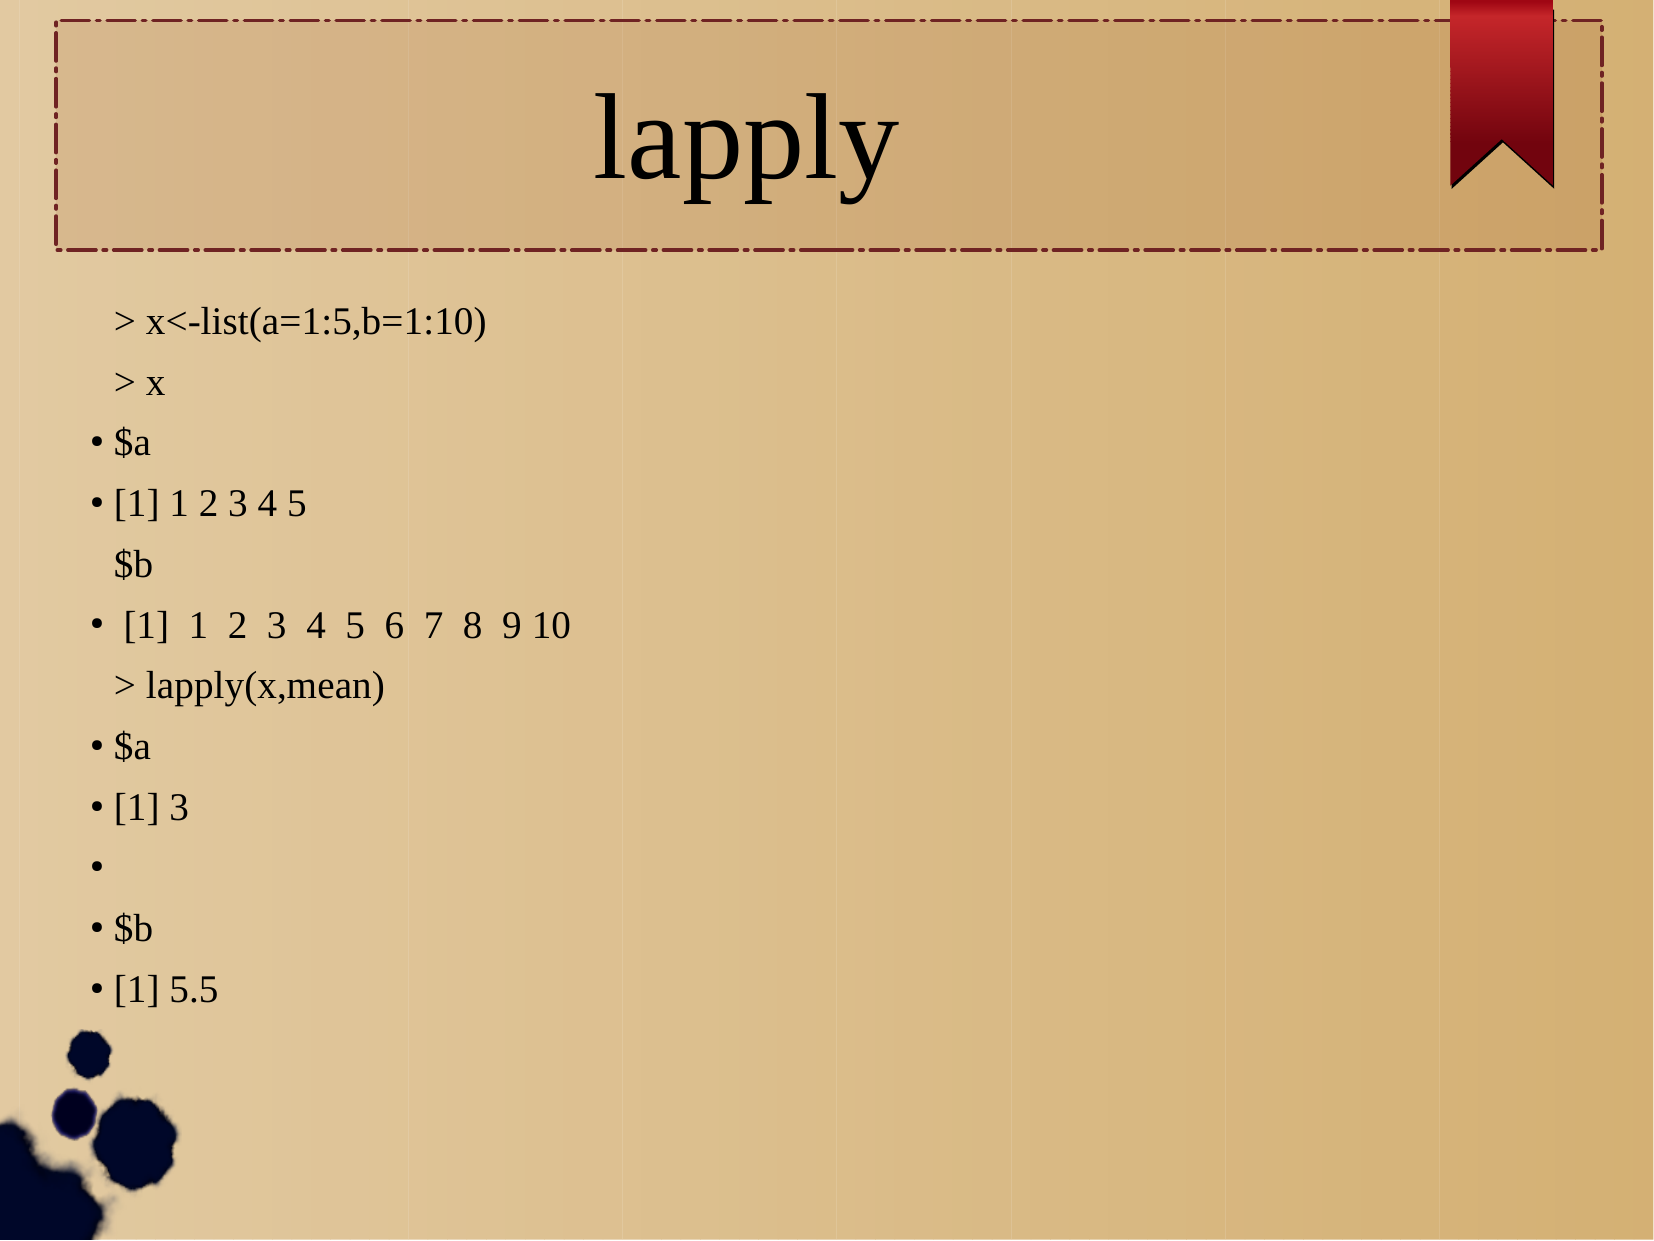

# lapply
> x<-list(a=1:5,b=1:10)
> x
$a
[1] 1 2 3 4 5
$b
 [1] 1 2 3 4 5 6 7 8 9 10
> lapply(x,mean)
$a
[1] 3
$b
[1] 5.5